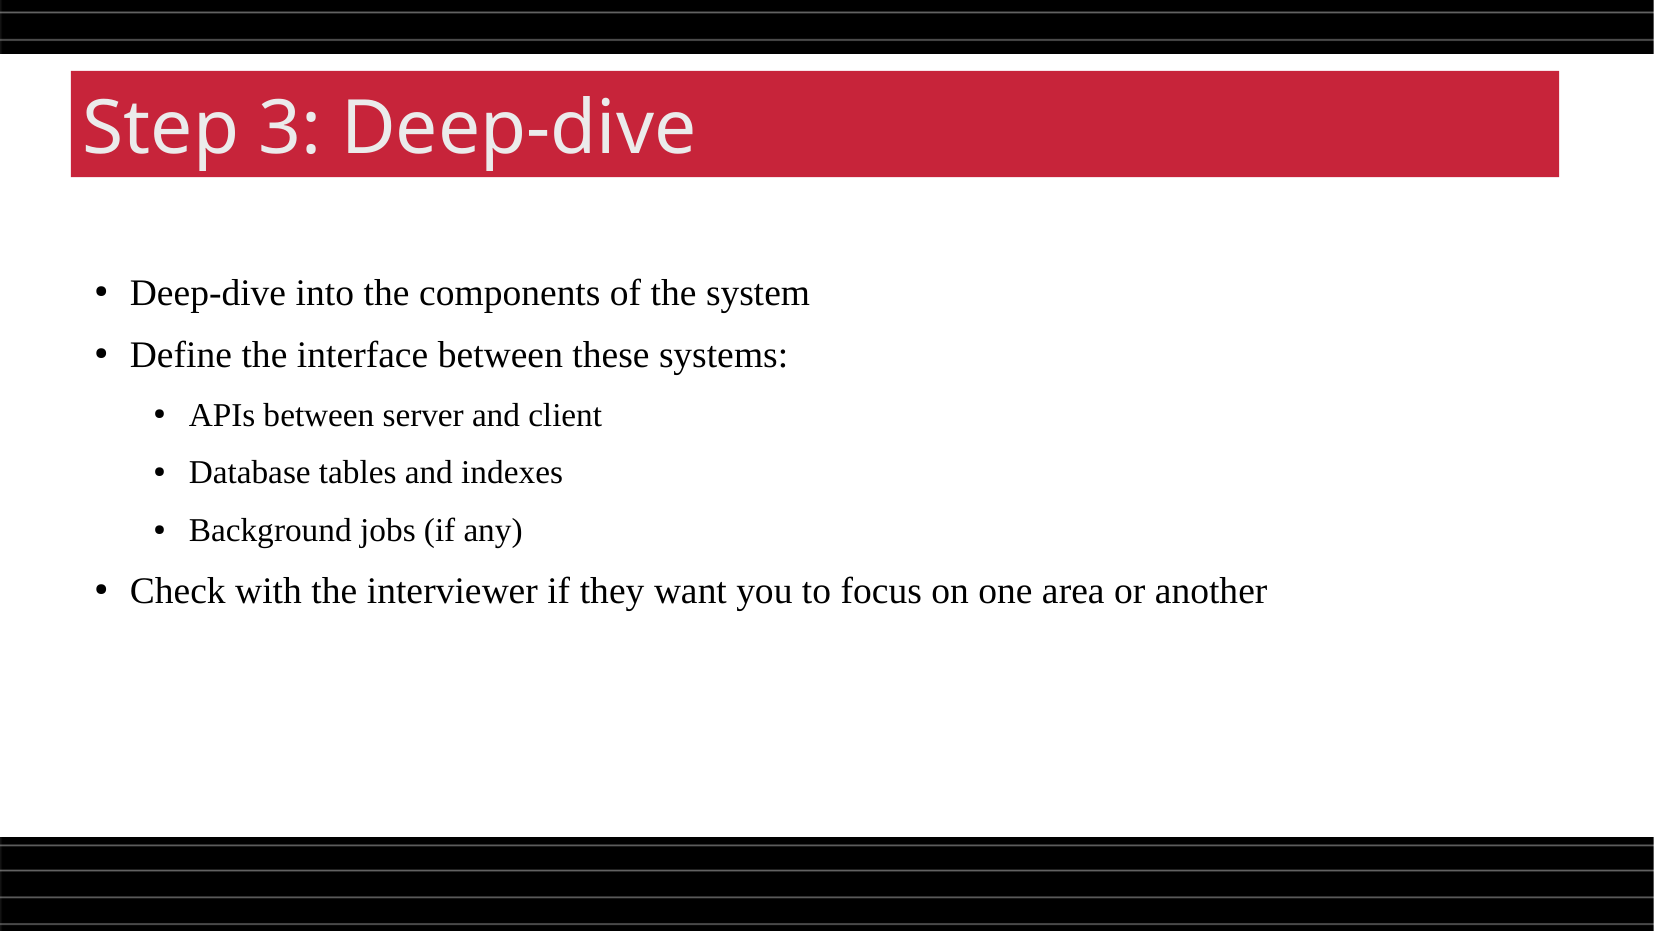

# Step 3: Deep-dive
Deep-dive into the components of the system
Define the interface between these systems:
APIs between server and client
Database tables and indexes
Background jobs (if any)
Check with the interviewer if they want you to focus on one area or another